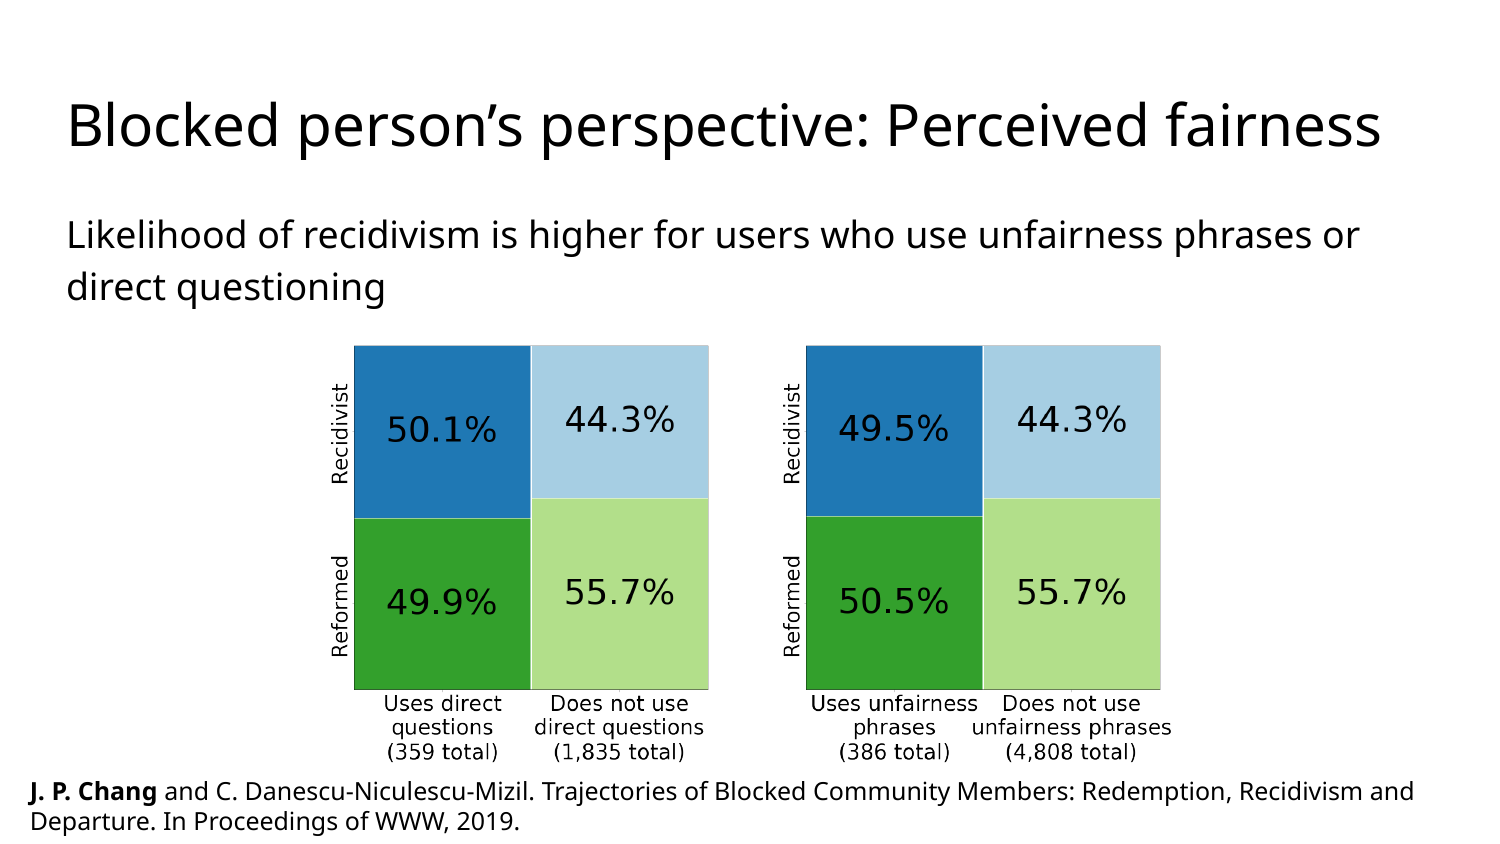

Blocked person’s perspective: Perceived fairness
# Likelihood of recidivism is higher for users who use unfairness phrases or direct questioning
J. P. Chang and C. Danescu-Niculescu-Mizil. Trajectories of Blocked Community Members: Redemption, Recidivism and Departure. In Proceedings of WWW, 2019.